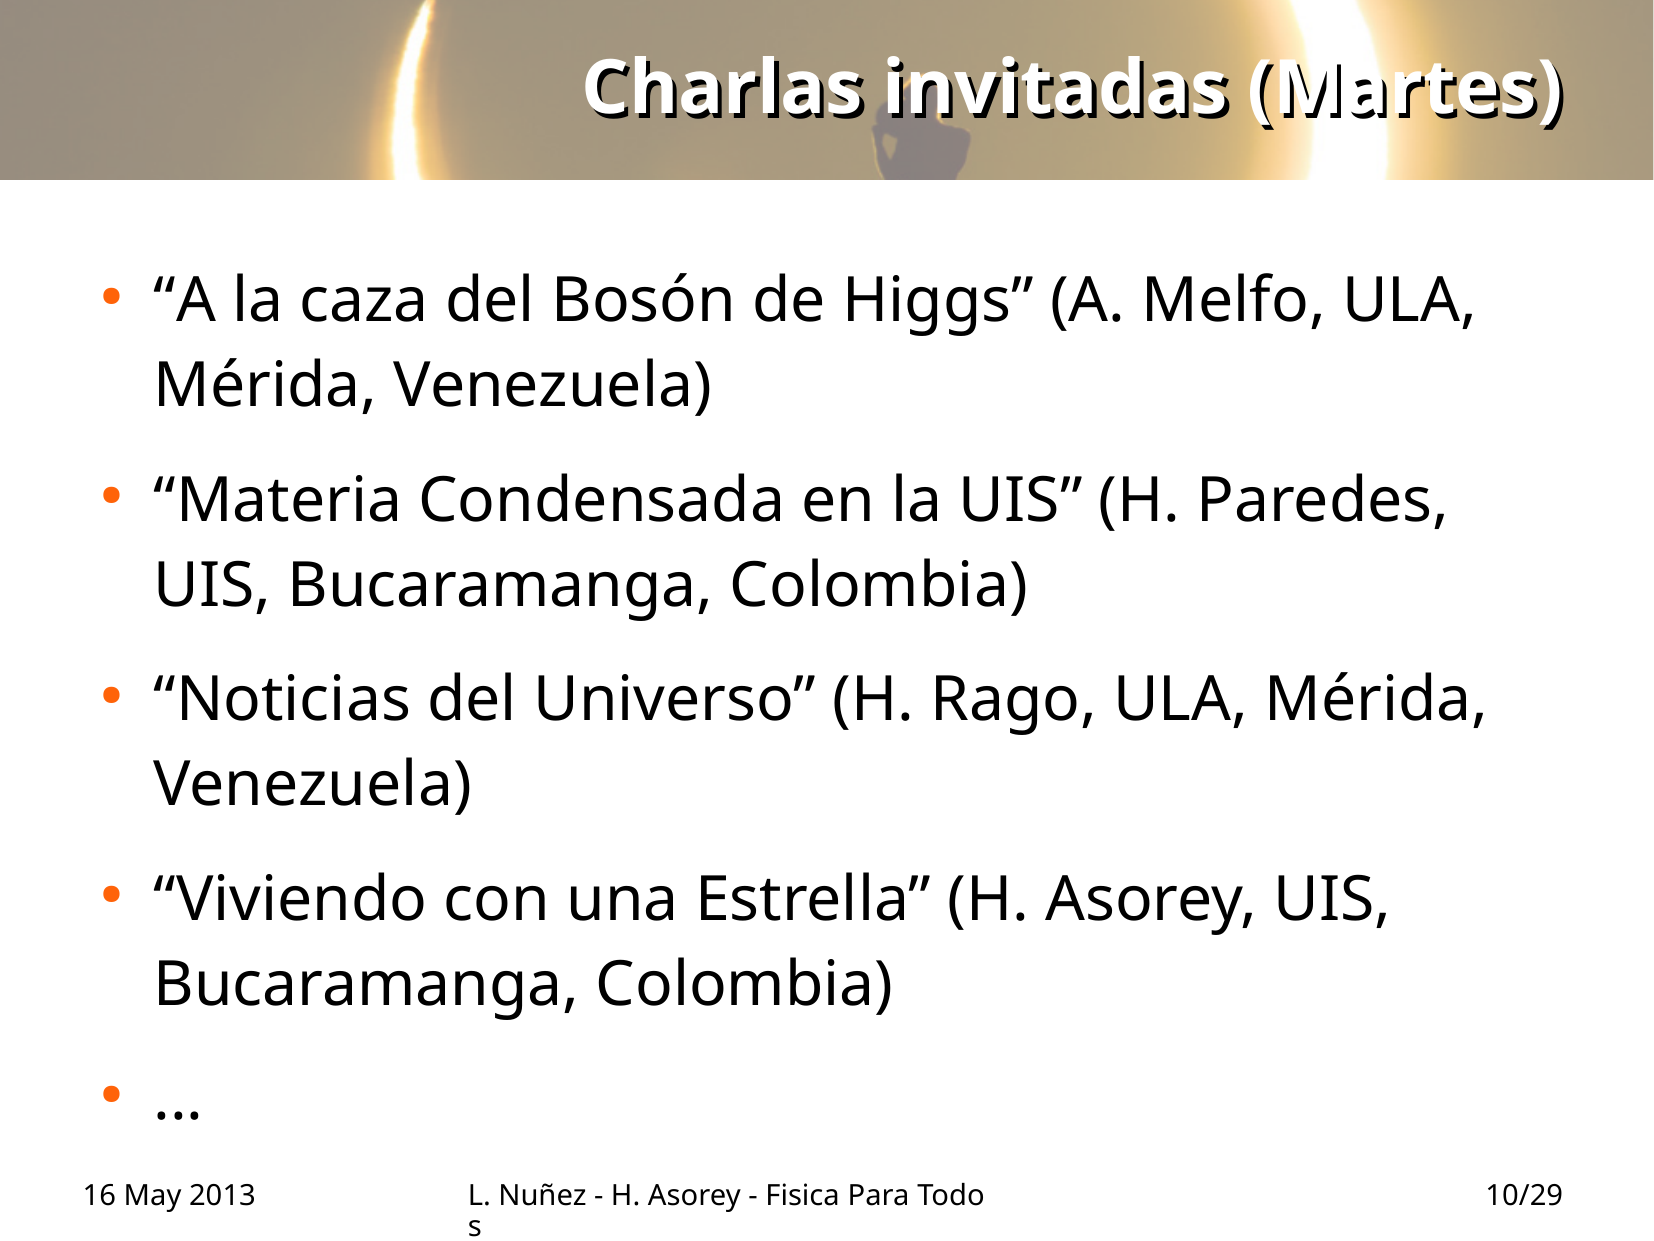

# Charlas invitadas (Martes)
“A la caza del Bosón de Higgs” (A. Melfo, ULA, Mérida, Venezuela)
“Materia Condensada en la UIS” (H. Paredes, UIS, Bucaramanga, Colombia)
“Noticias del Universo” (H. Rago, ULA, Mérida, Venezuela)
“Viviendo con una Estrella” (H. Asorey, UIS, Bucaramanga, Colombia)
...
16 May 2013
L. Nuñez - H. Asorey - Fisica Para Todos
10